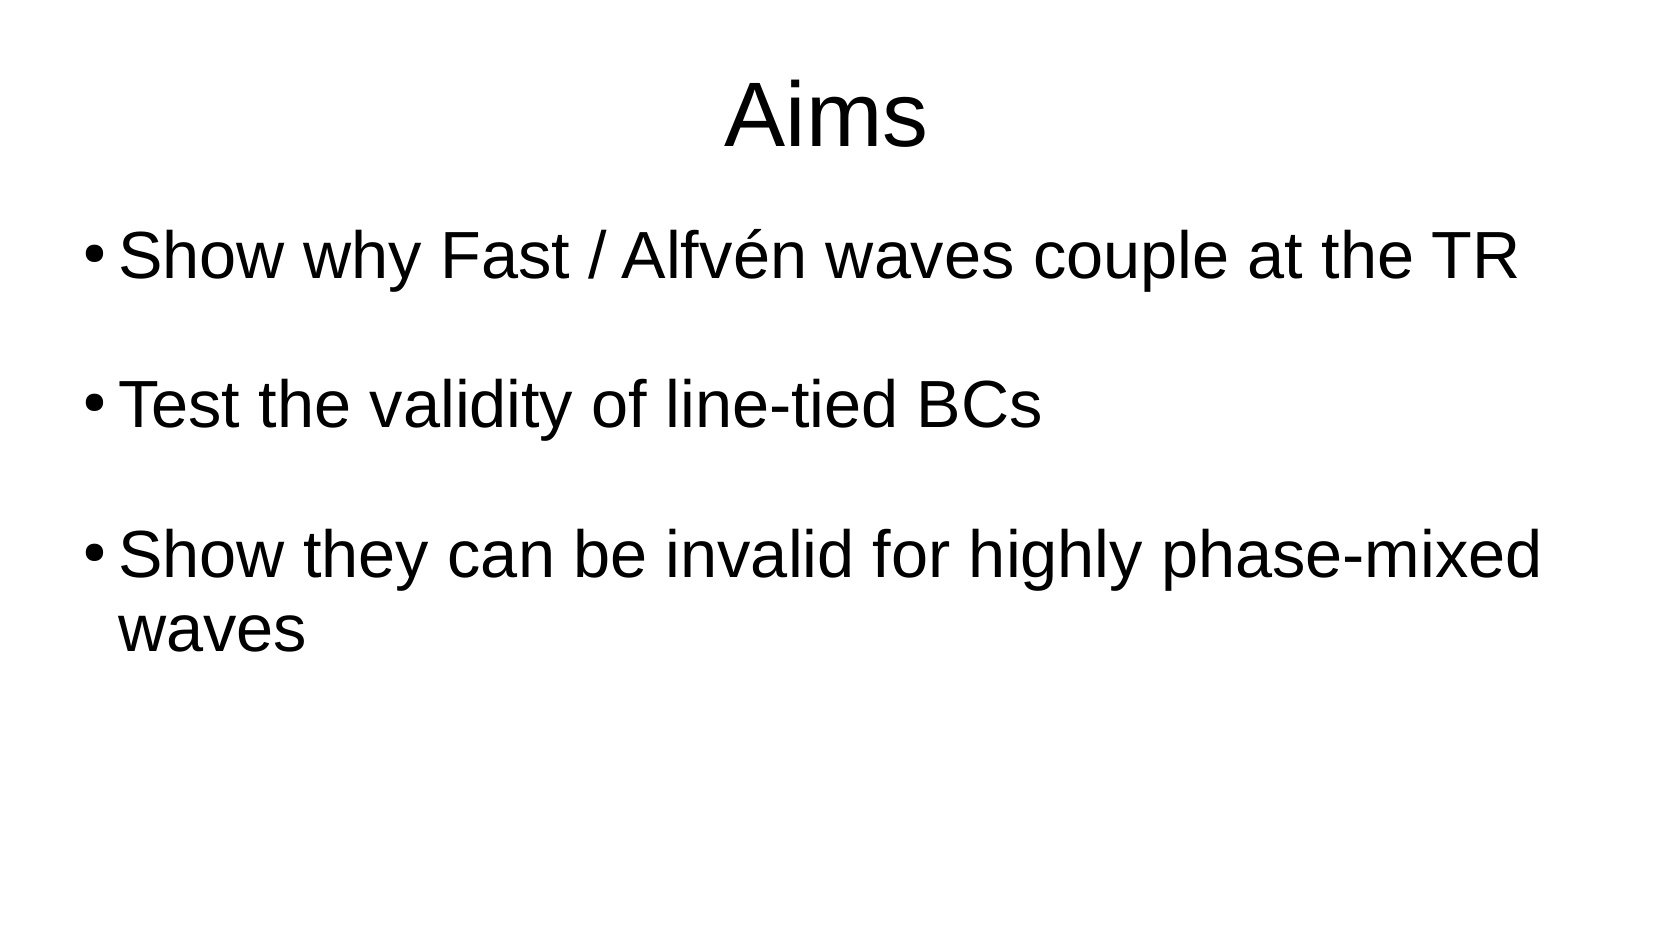

# Aims
Show why Fast / Alfvén waves couple at the TR
Test the validity of line-tied BCs
Show they can be invalid for highly phase-mixed waves